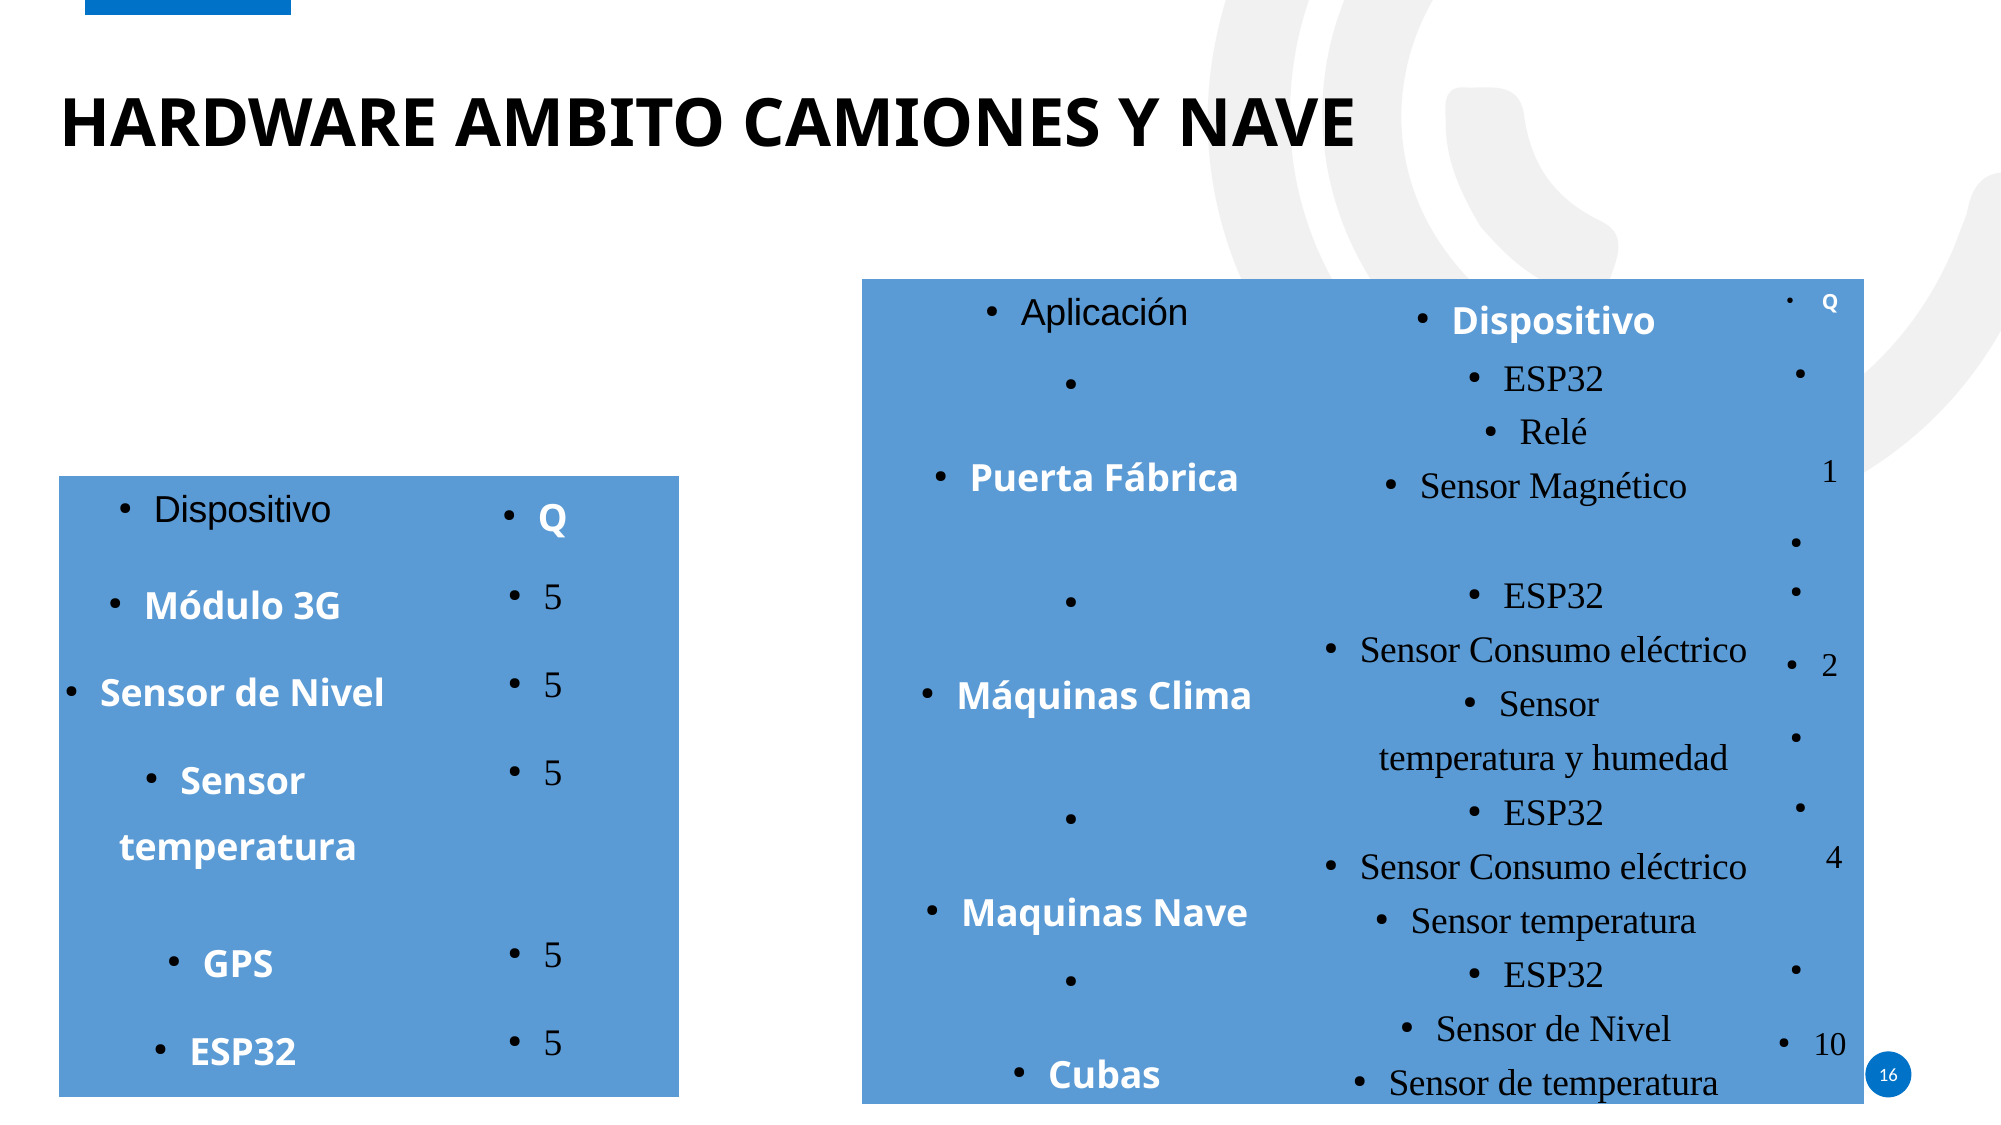

# Hardware ambito camiones y nave
### Chart
| Category |
|---|| Aplicación | Dispositivo | Q |
| --- | --- | --- |
| Puerta Fábrica | ESP32 | 1 |
| | Relé | |
| | Sensor Magnético | |
| Máquinas Clima | ESP32 | 2 |
| | Sensor Consumo eléctrico | |
| | Sensor temperatura y humedad | |
| Maquinas Nave | ESP32 | 4 |
| | Sensor Consumo eléctrico | |
| | Sensor temperatura | |
| Cubas | ESP32 | 10 |
| | Sensor de Nivel | |
| | Sensor de temperatura | |
| Dispositivo | Q |
| --- | --- |
| Módulo 3G | 5 |
| Sensor de Nivel | 5 |
| Sensor temperatura | 5 |
| GPS | 5 |
| ESP32 | 5 |